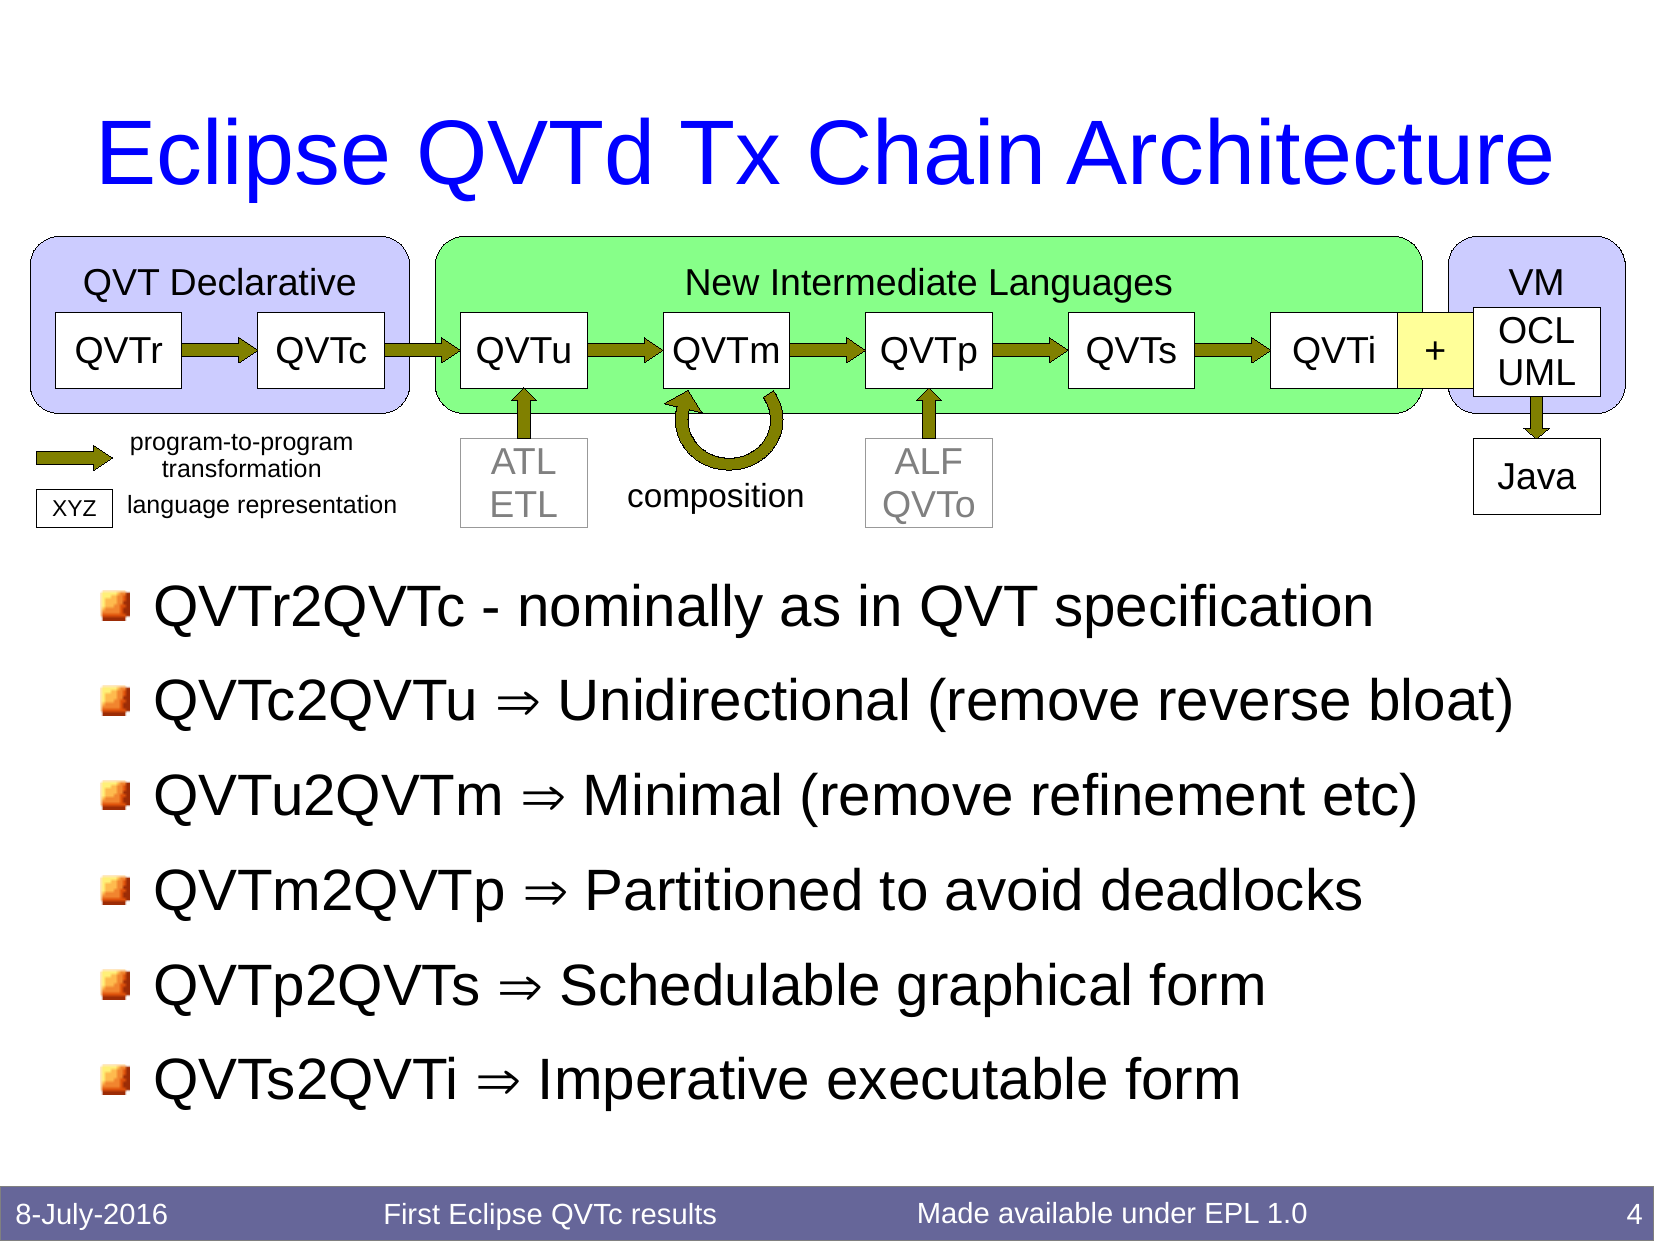

# Eclipse QVTd Tx Chain Architecture
QVT Declarative
New Intermediate Languages
VM
OCL
UML
QVTr
QVTc
QVTc
QVTu
QVTm
QVTp
QVTs
QVTi
QVTi
+
program-to-program
transformation
ATL
ETL
ALF
QVTo
Java
composition
language representation
XYZ
QVTr2QVTc - nominally as in QVT specification
QVTc2QVTu  Unidirectional (remove reverse bloat)
QVTu2QVTm  Minimal (remove refinement etc)
QVTm2QVTp  Partitioned to avoid deadlocks
QVTp2QVTs  Schedulable graphical form
QVTs2QVTi  Imperative executable form
8-July-2016
First Eclipse QVTc results
4